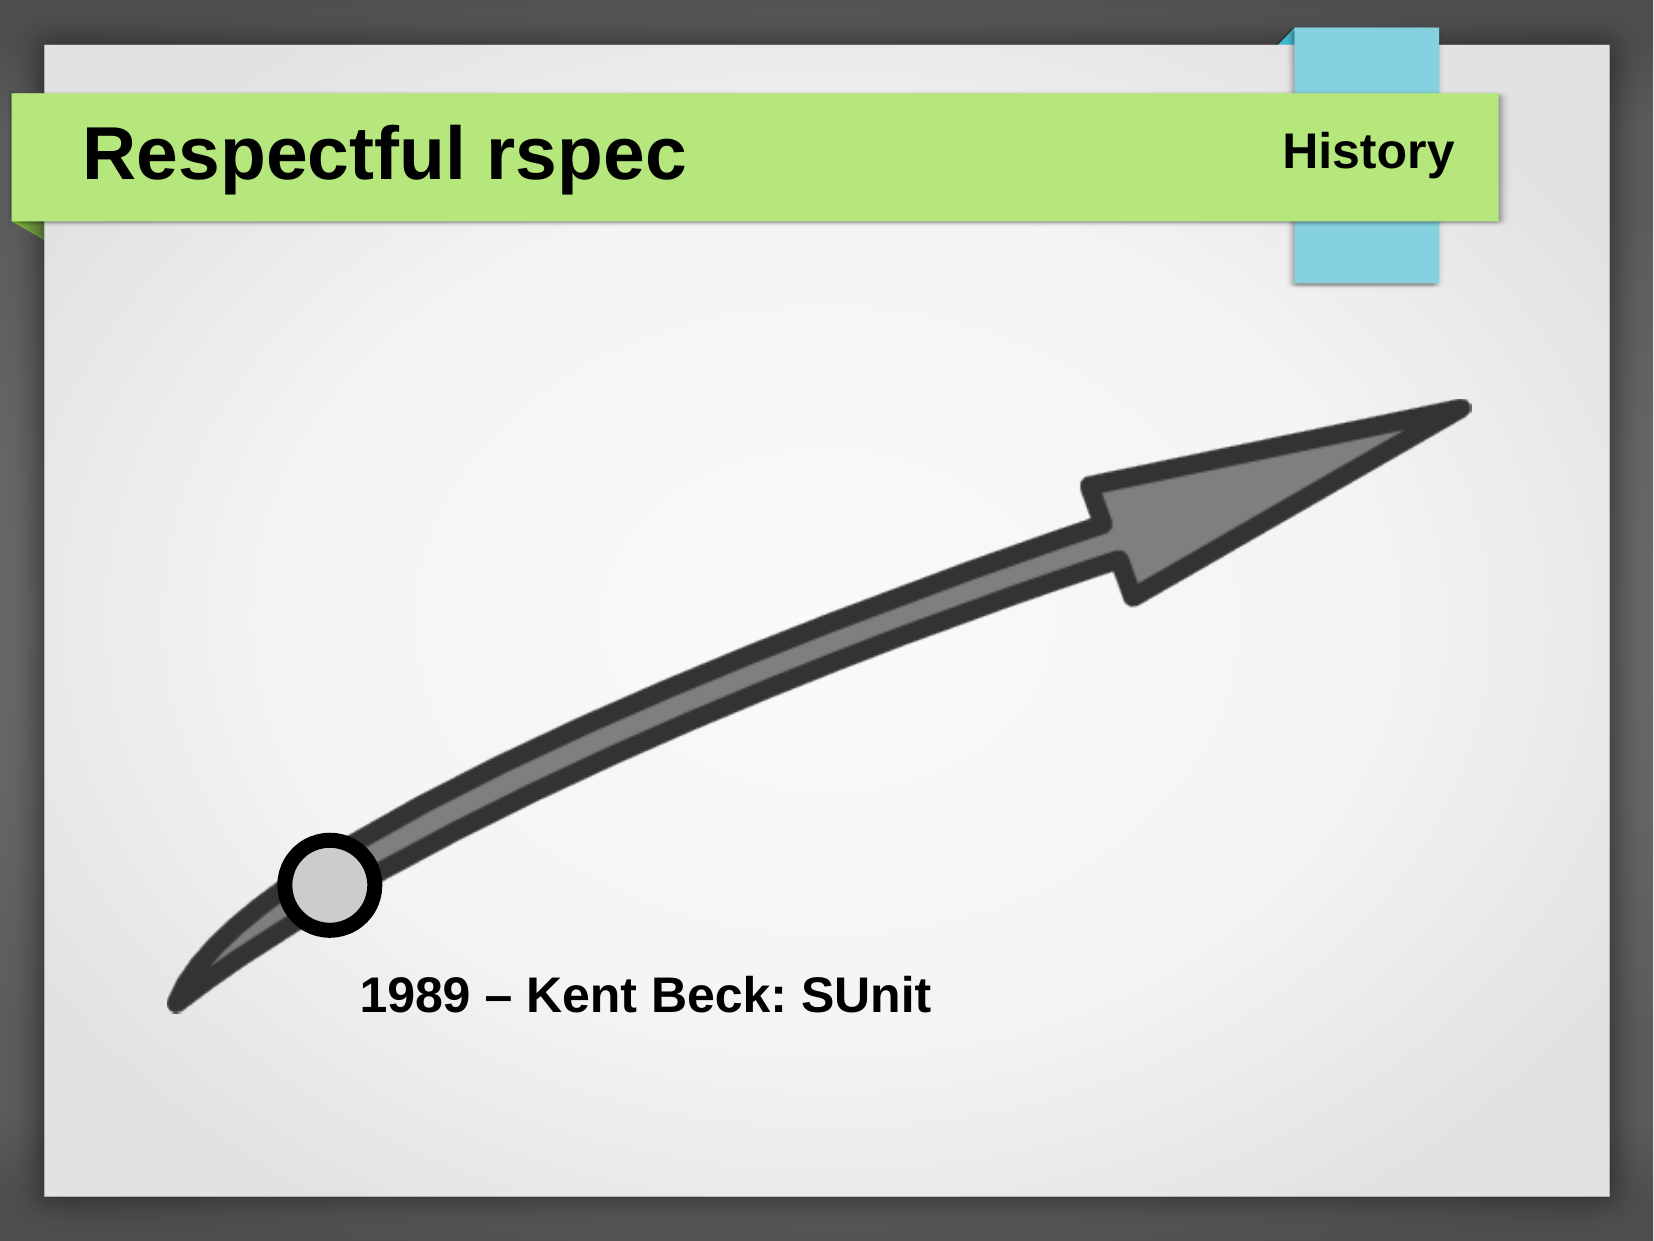

History
# Respectful rspec
1989 – Kent Beck: SUnit